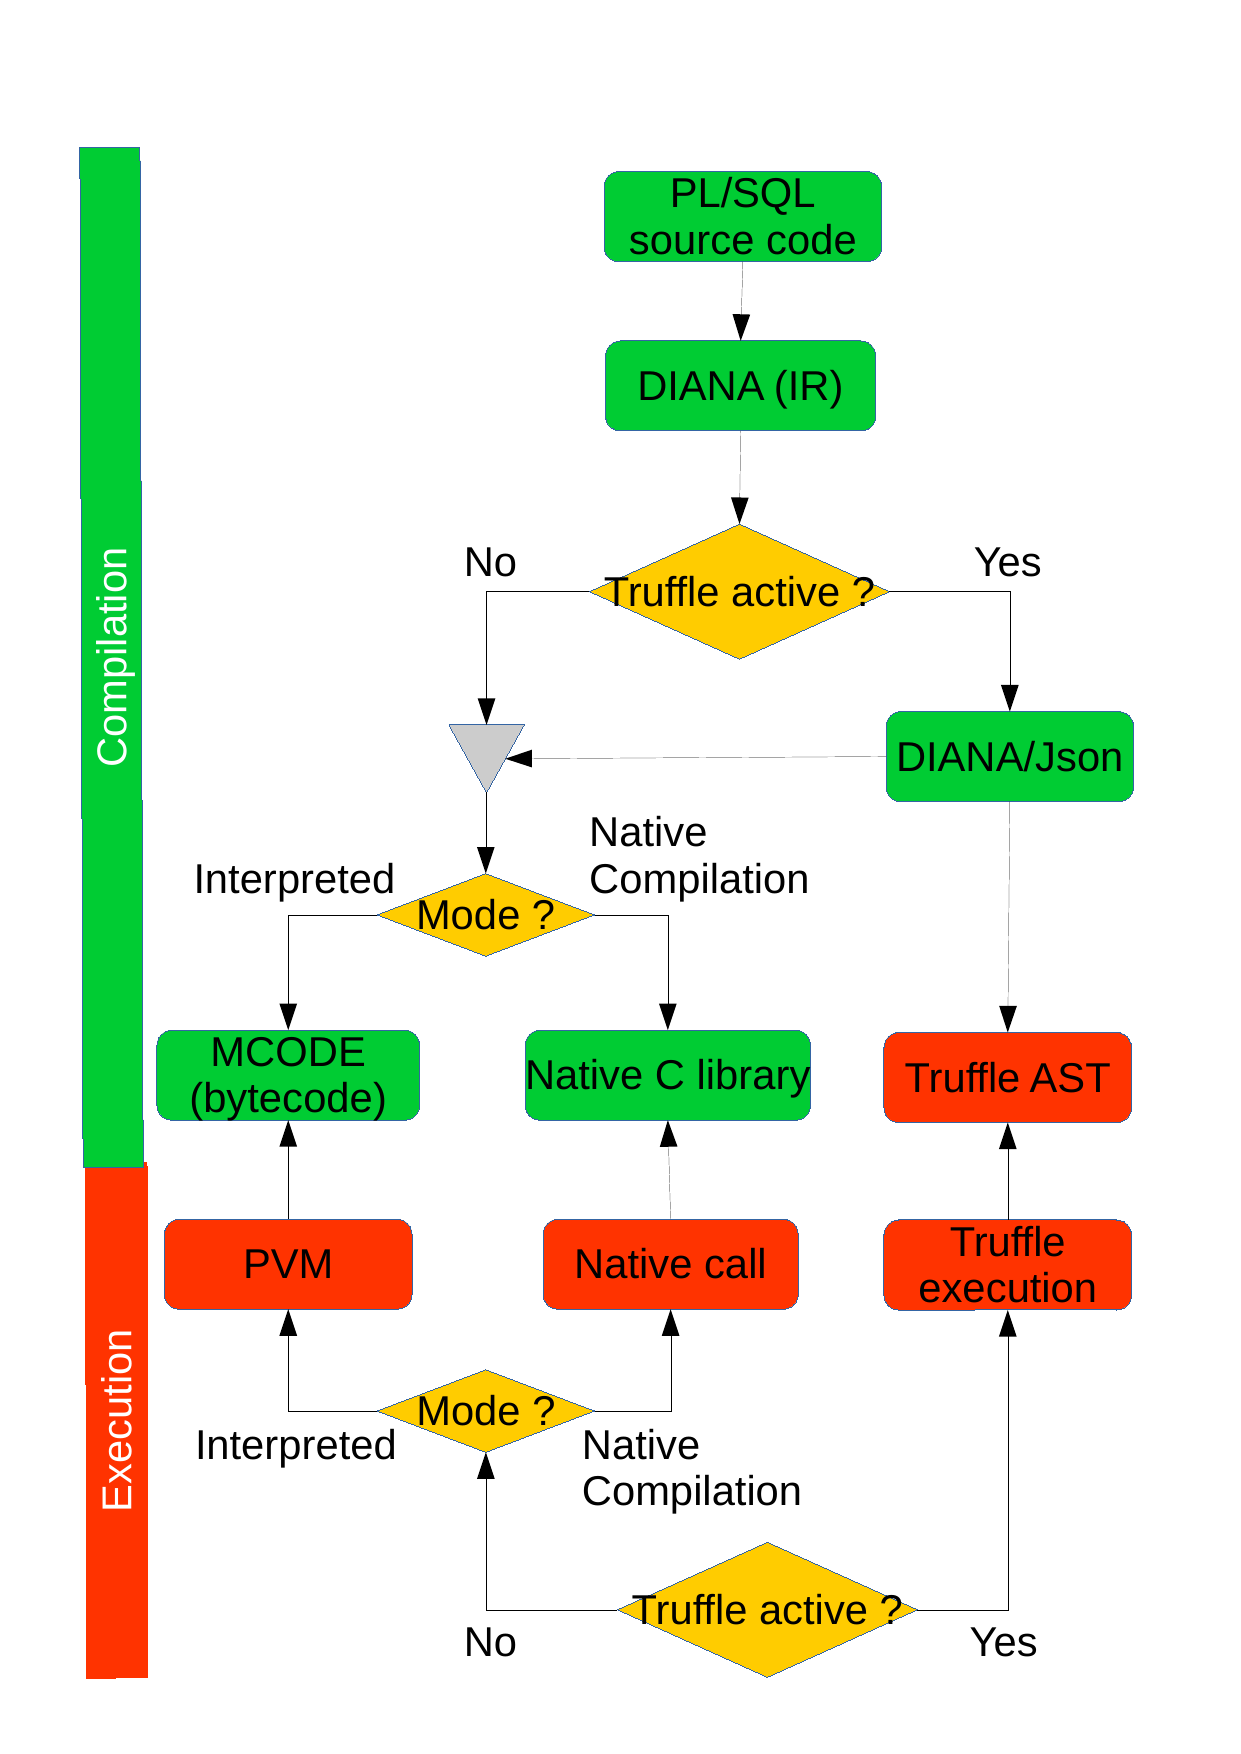

PL/SQL
source code
DIANA (IR)
Truffle active ?
No
Yes
Compilation
DIANA/Json
Native
Compilation
Interpreted
Mode ?
MCODE
(bytecode)
Native C library
Truffle AST
PVM
Native call
Truffle
execution
Mode ?
Execution
Interpreted
Native
Compilation
Truffle active ?
No
Yes